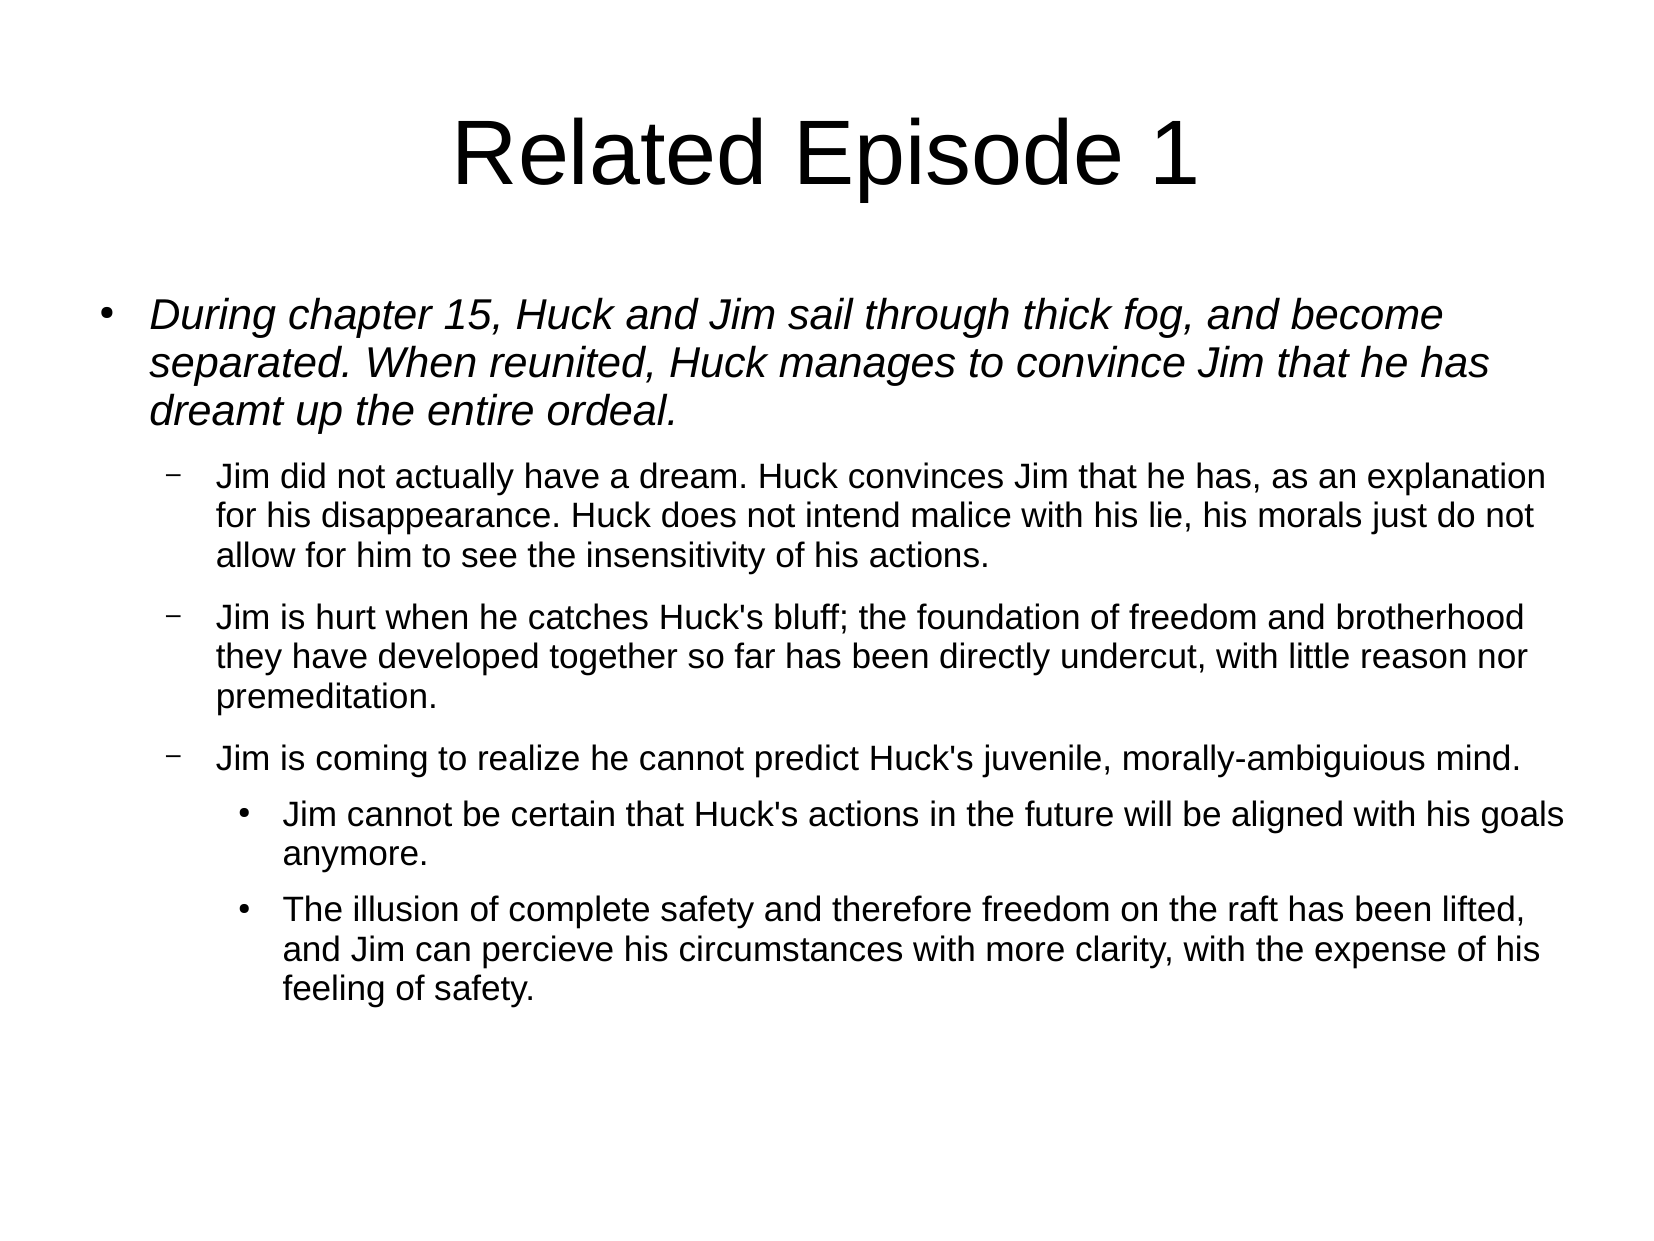

# Related Episode 1
During chapter 15, Huck and Jim sail through thick fog, and become separated. When reunited, Huck manages to convince Jim that he has dreamt up the entire ordeal.
Jim did not actually have a dream. Huck convinces Jim that he has, as an explanation for his disappearance. Huck does not intend malice with his lie, his morals just do not allow for him to see the insensitivity of his actions.
Jim is hurt when he catches Huck's bluff; the foundation of freedom and brotherhood they have developed together so far has been directly undercut, with little reason nor premeditation.
Jim is coming to realize he cannot predict Huck's juvenile, morally-ambiguious mind.
Jim cannot be certain that Huck's actions in the future will be aligned with his goals anymore.
The illusion of complete safety and therefore freedom on the raft has been lifted, and Jim can percieve his circumstances with more clarity, with the expense of his feeling of safety.